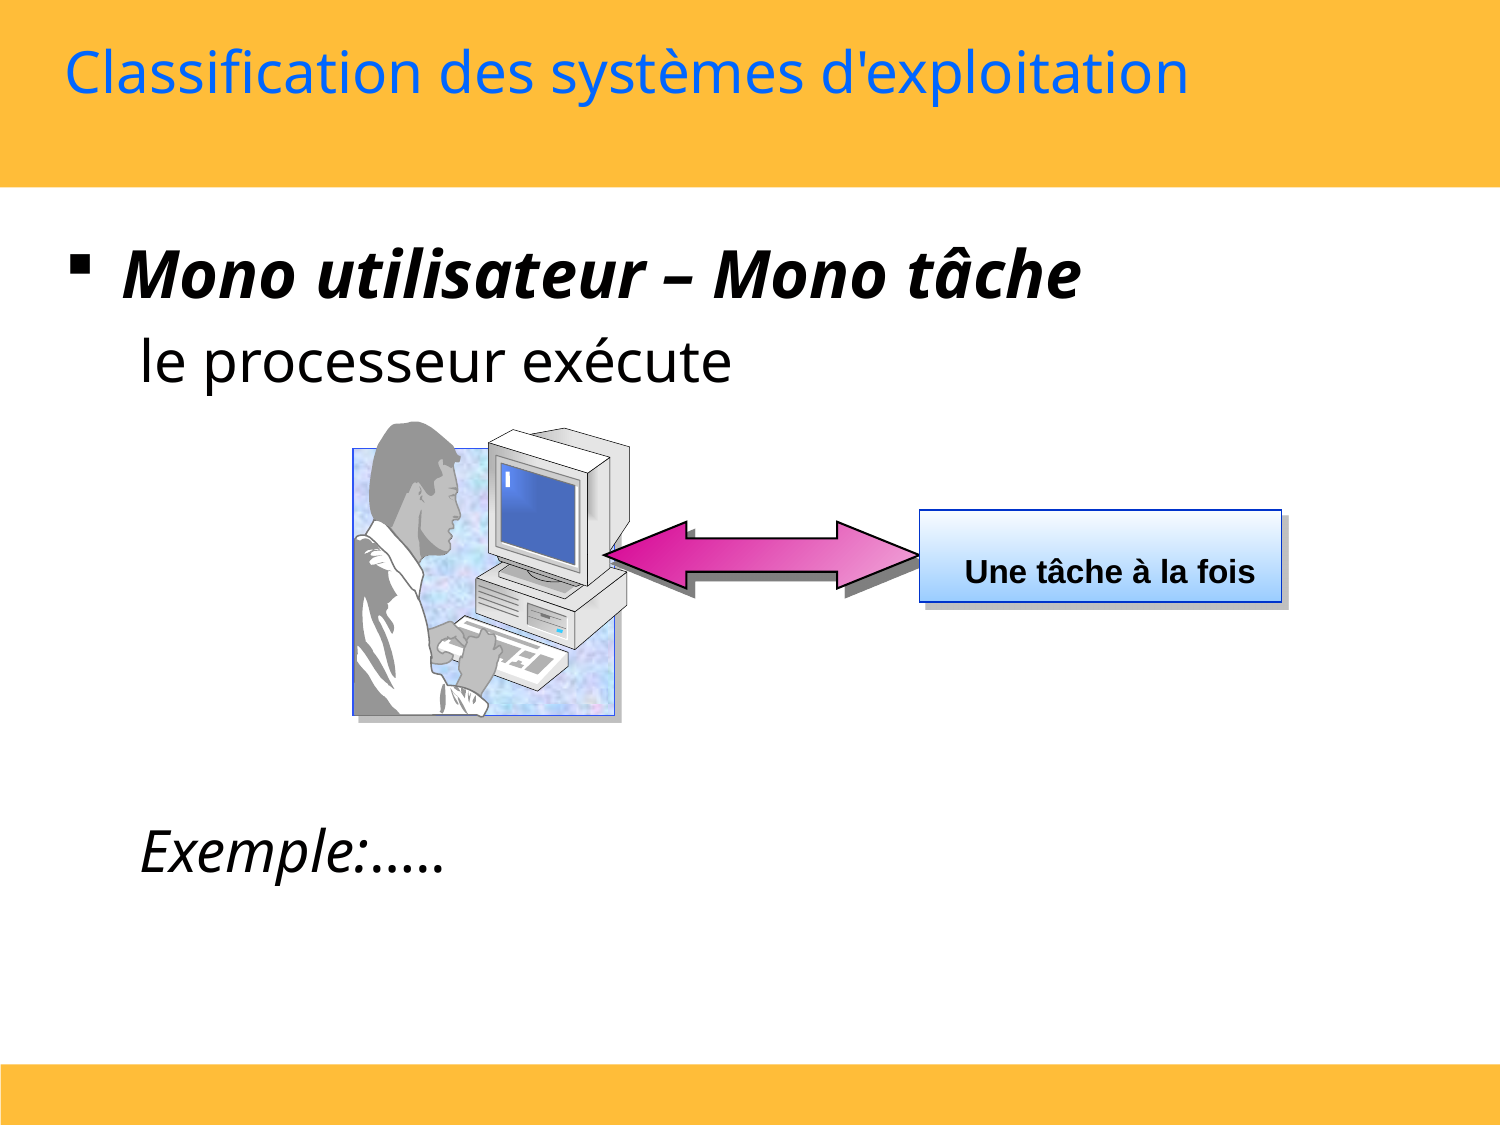

Classification des systèmes d'exploitation
Mono utilisateur – Mono tâche
le processeur exécute
Exemple:…..
Une tâche à la fois